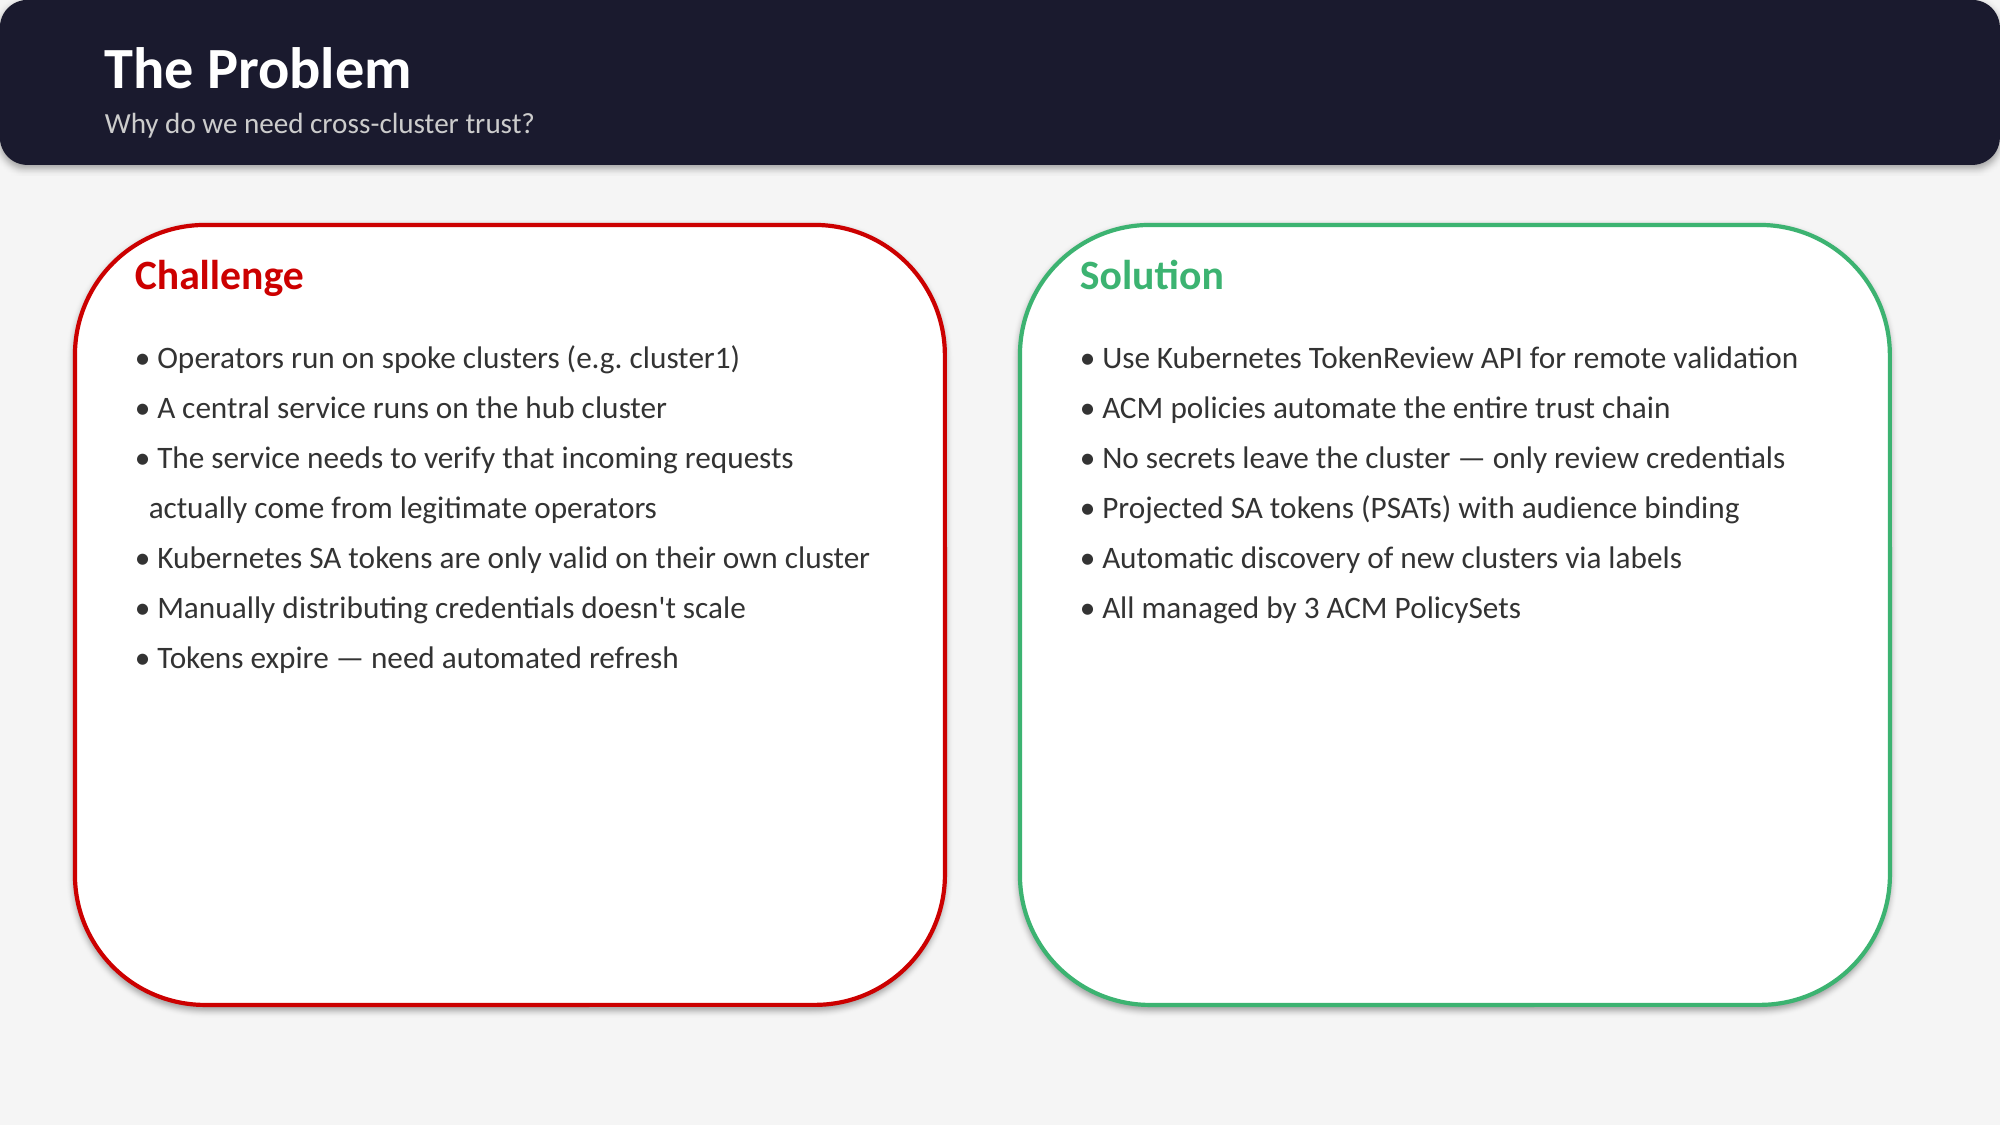

The Problem
Why do we need cross-cluster trust?
Challenge
Solution
• Operators run on spoke clusters (e.g. cluster1)
• A central service runs on the hub cluster
• The service needs to verify that incoming requests
 actually come from legitimate operators
• Kubernetes SA tokens are only valid on their own cluster
• Manually distributing credentials doesn't scale
• Tokens expire — need automated refresh
• Use Kubernetes TokenReview API for remote validation
• ACM policies automate the entire trust chain
• No secrets leave the cluster — only review credentials
• Projected SA tokens (PSATs) with audience binding
• Automatic discovery of new clusters via labels
• All managed by 3 ACM PolicySets